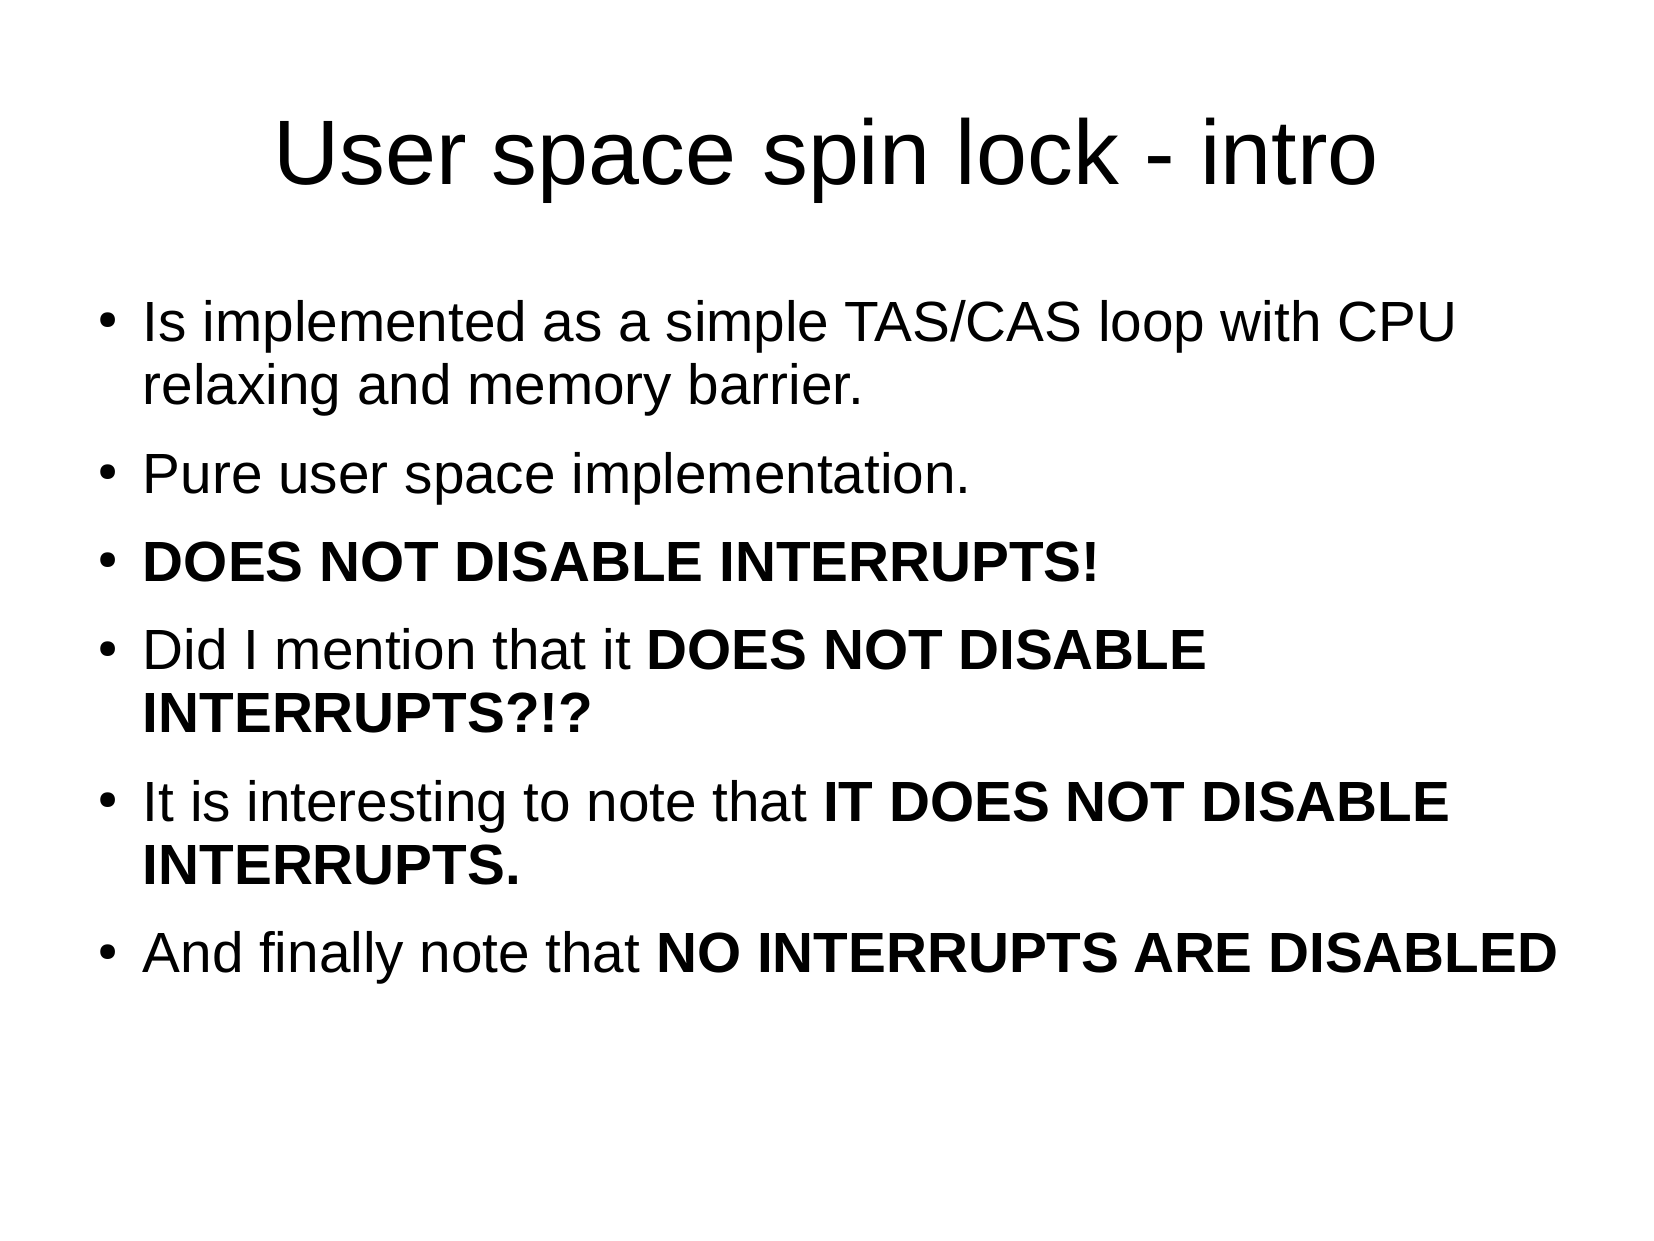

# User space spin lock - intro
Is implemented as a simple TAS/CAS loop with CPU relaxing and memory barrier.
Pure user space implementation.
DOES NOT DISABLE INTERRUPTS!
Did I mention that it DOES NOT DISABLE INTERRUPTS?!?
It is interesting to note that IT DOES NOT DISABLE INTERRUPTS.
And finally note that NO INTERRUPTS ARE DISABLED